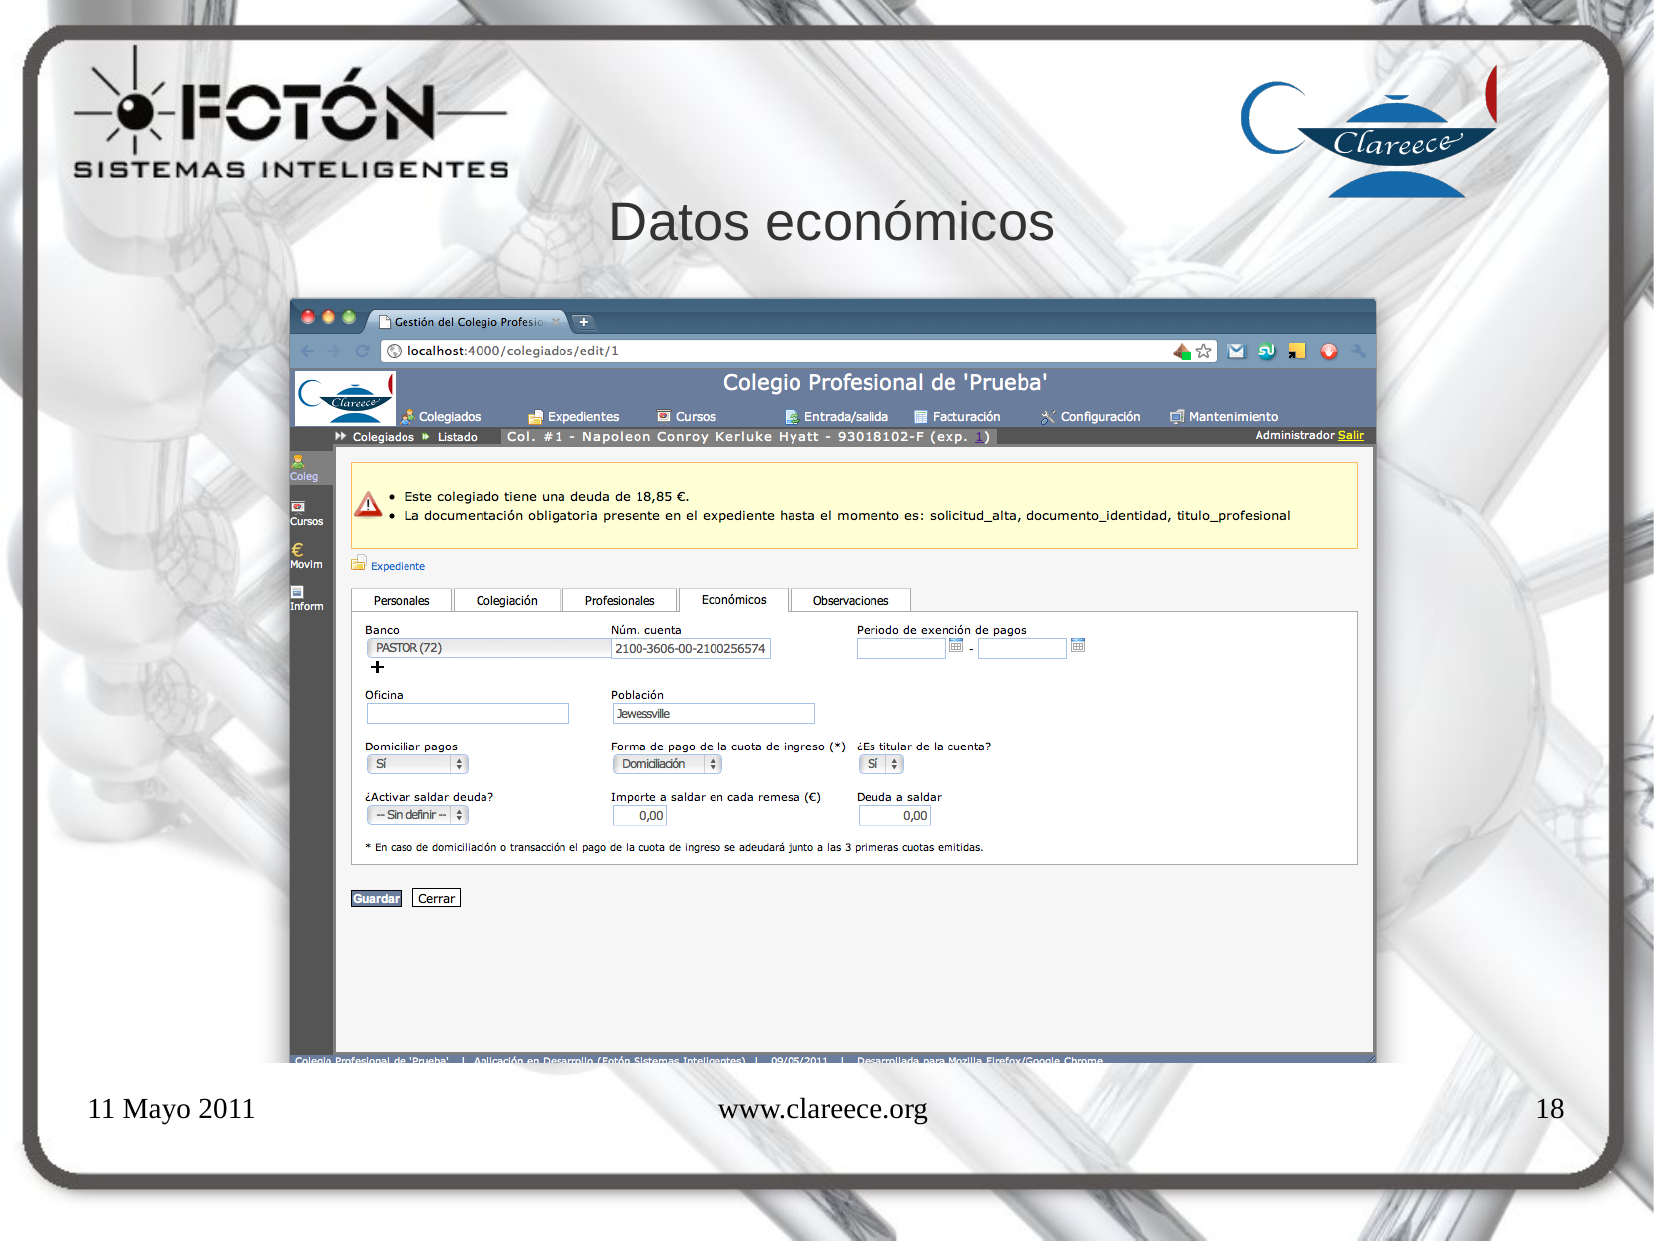

# Datos económicos
11 Mayo 2011
www.clareece.org
18